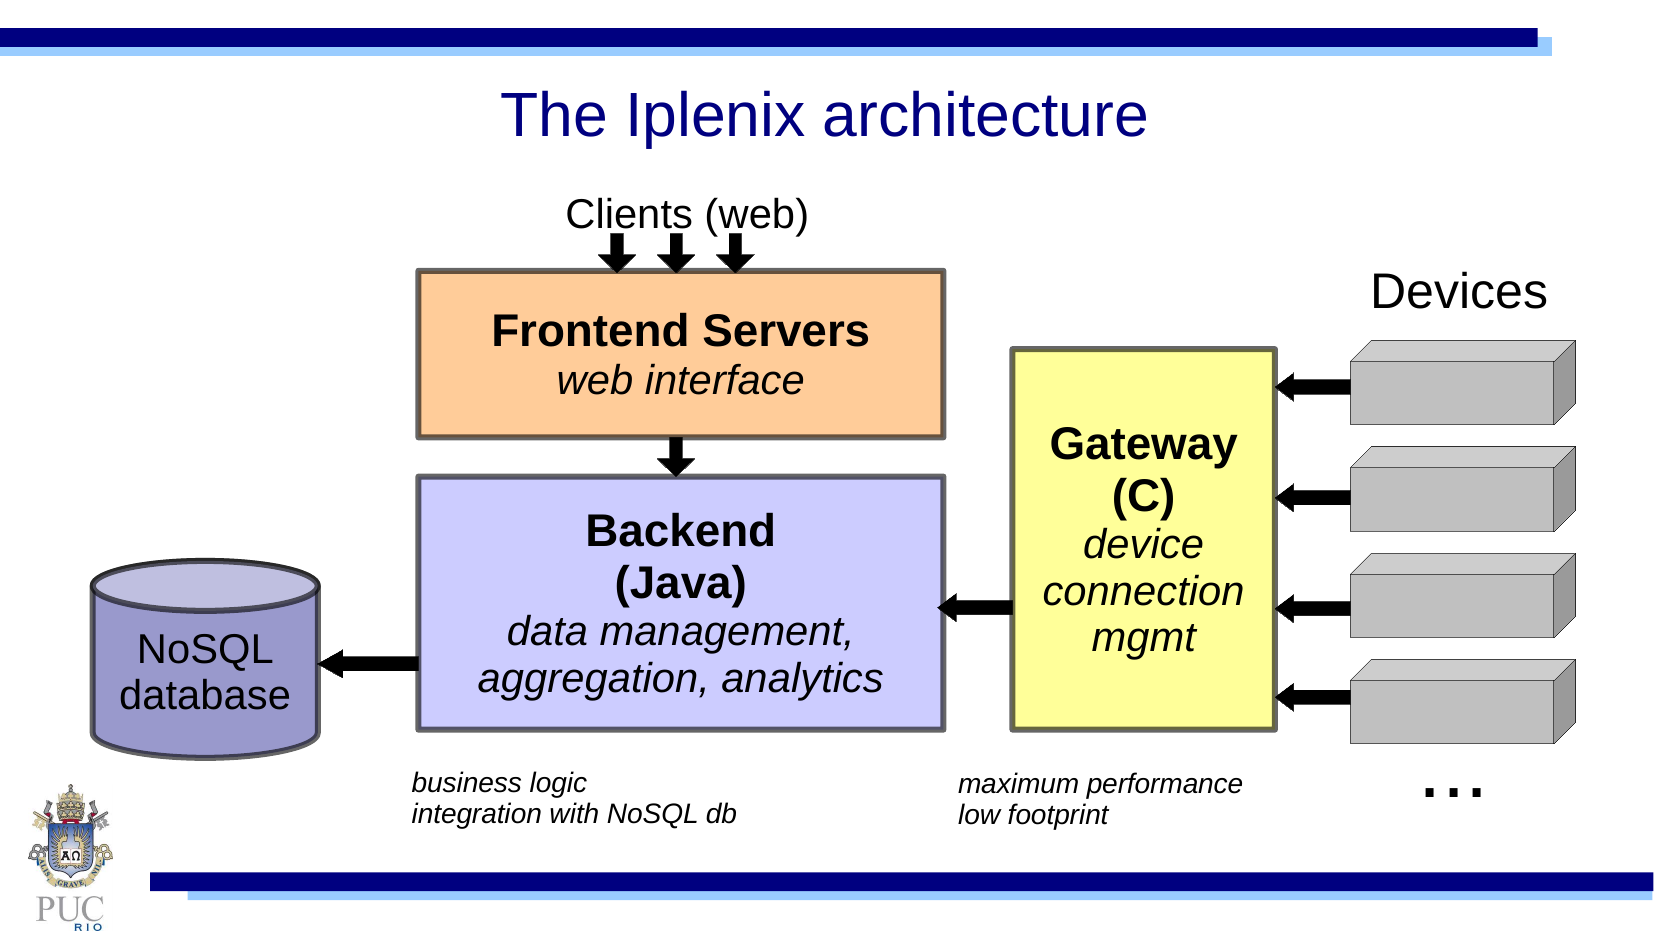

# The Iplenix architecture
Clients (web)
Devices
Frontend Servers
web interface
Gateway
(C)
device
connection
mgmt
Backend
(Java)
data management,
aggregation, analytics
NoSQL
database
...
business logic
integration with NoSQL db
maximum performance
low footprint